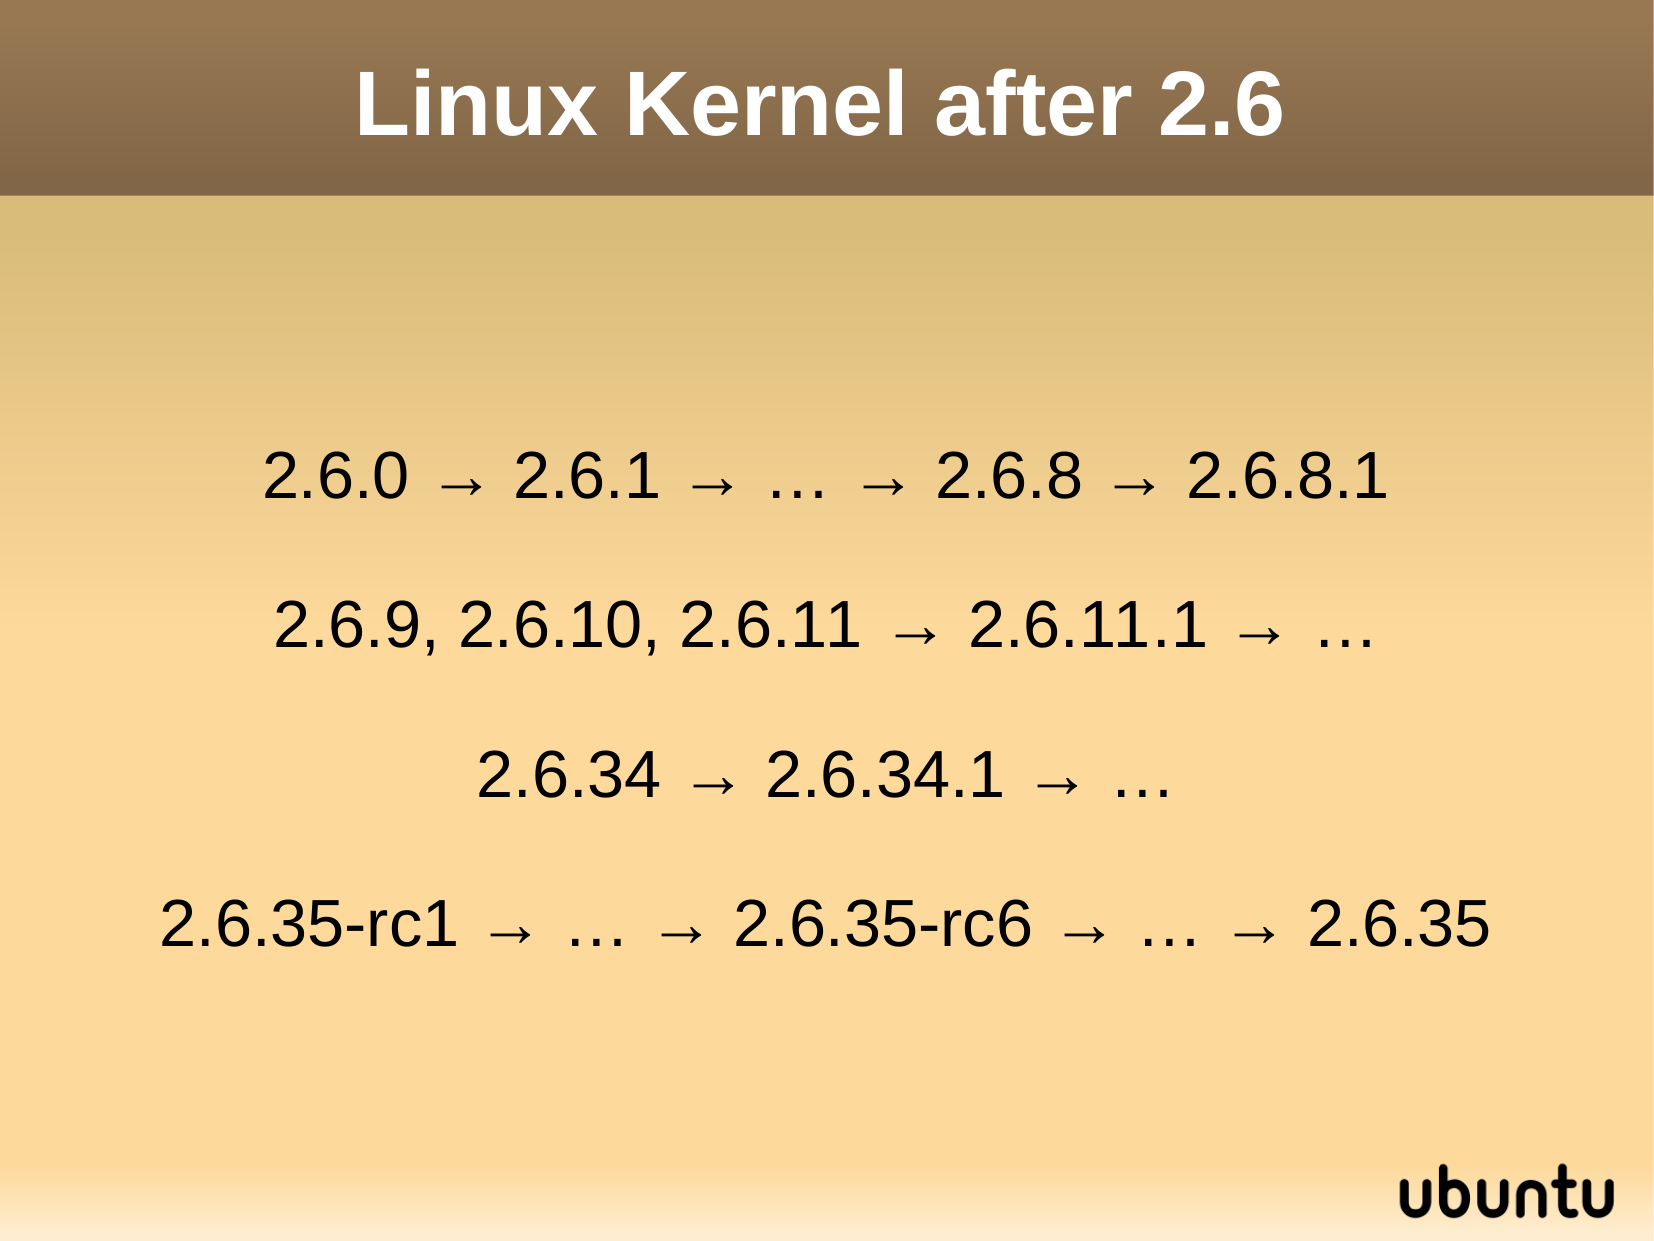

Linux Kernel after 2.6
# 2.6.0 → 2.6.1 → … → 2.6.8 → 2.6.8.1
2.6.9, 2.6.10, 2.6.11 → 2.6.11.1 → …
2.6.34 → 2.6.34.1 → …
2.6.35-rc1 → … → 2.6.35-rc6 → … → 2.6.35